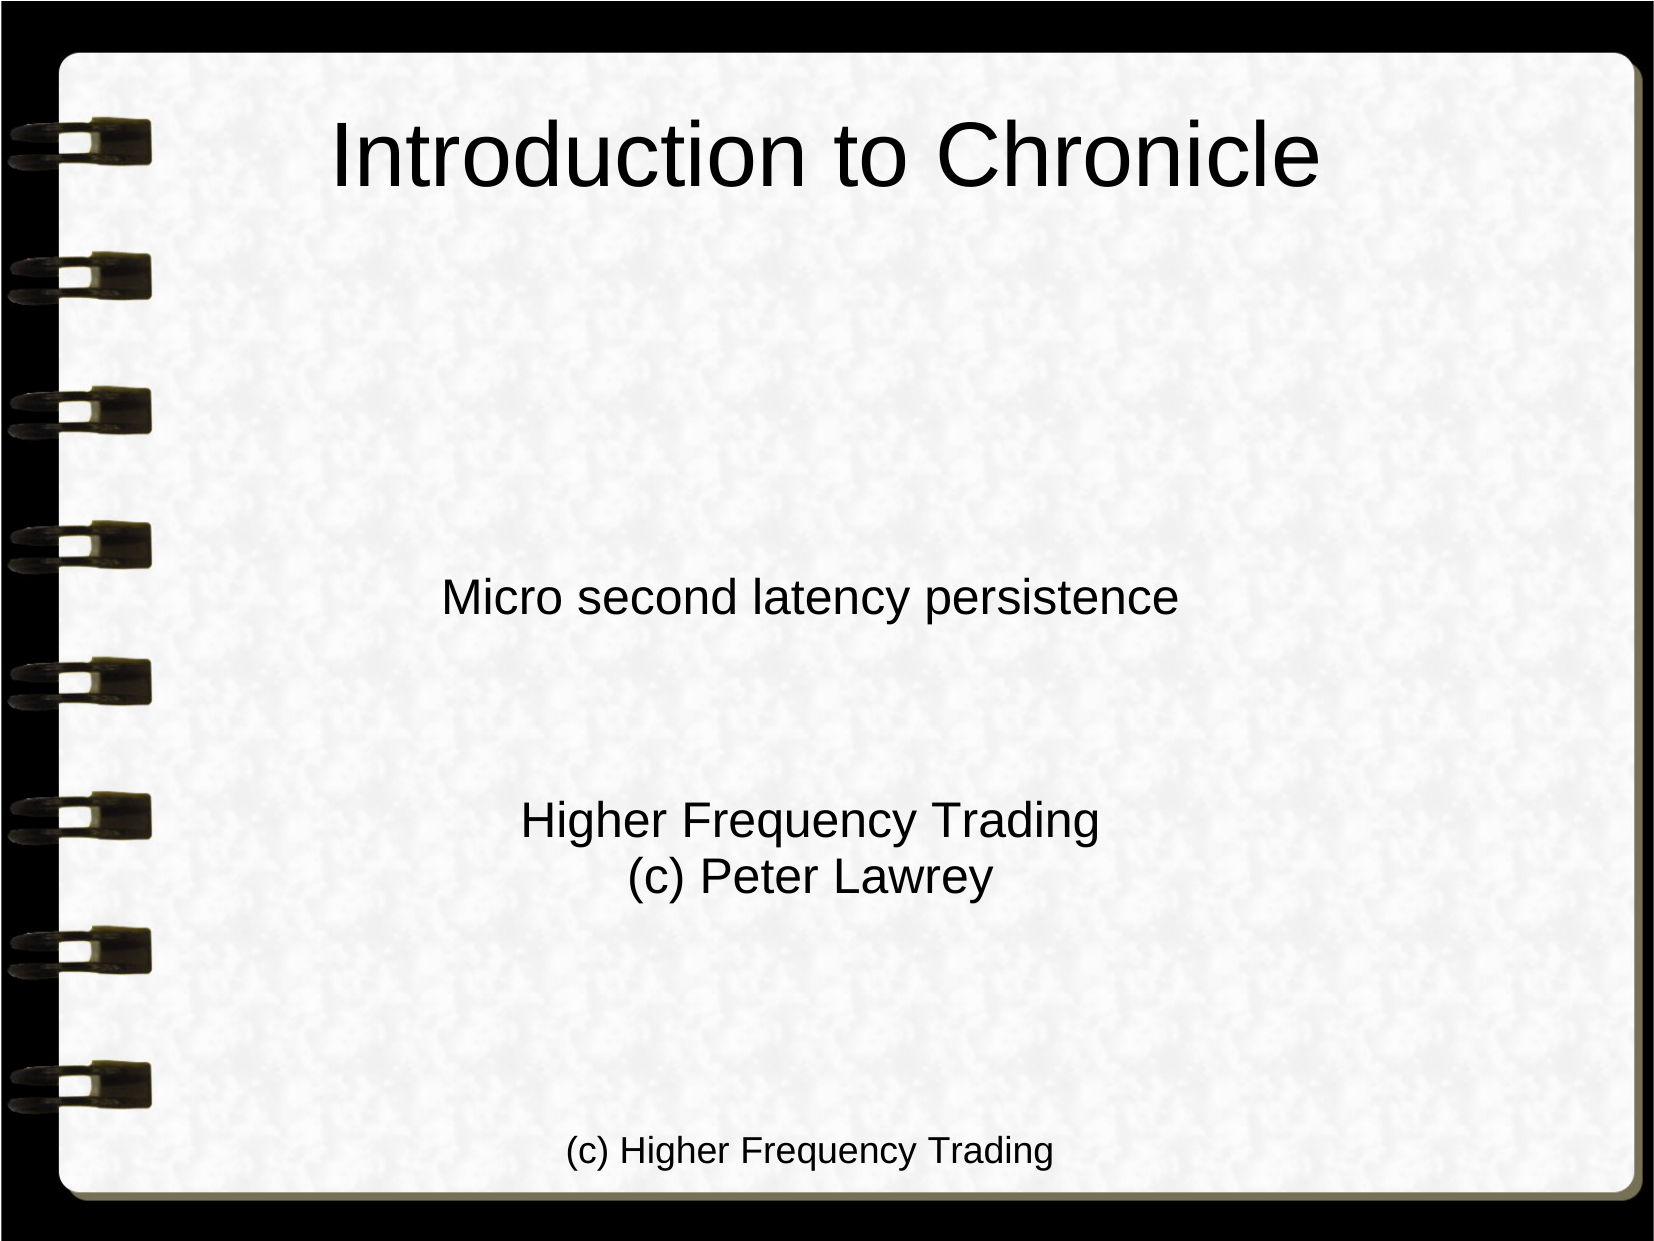

# Introduction to Chronicle
Micro second latency persistence
Higher Frequency Trading
(c) Peter Lawrey